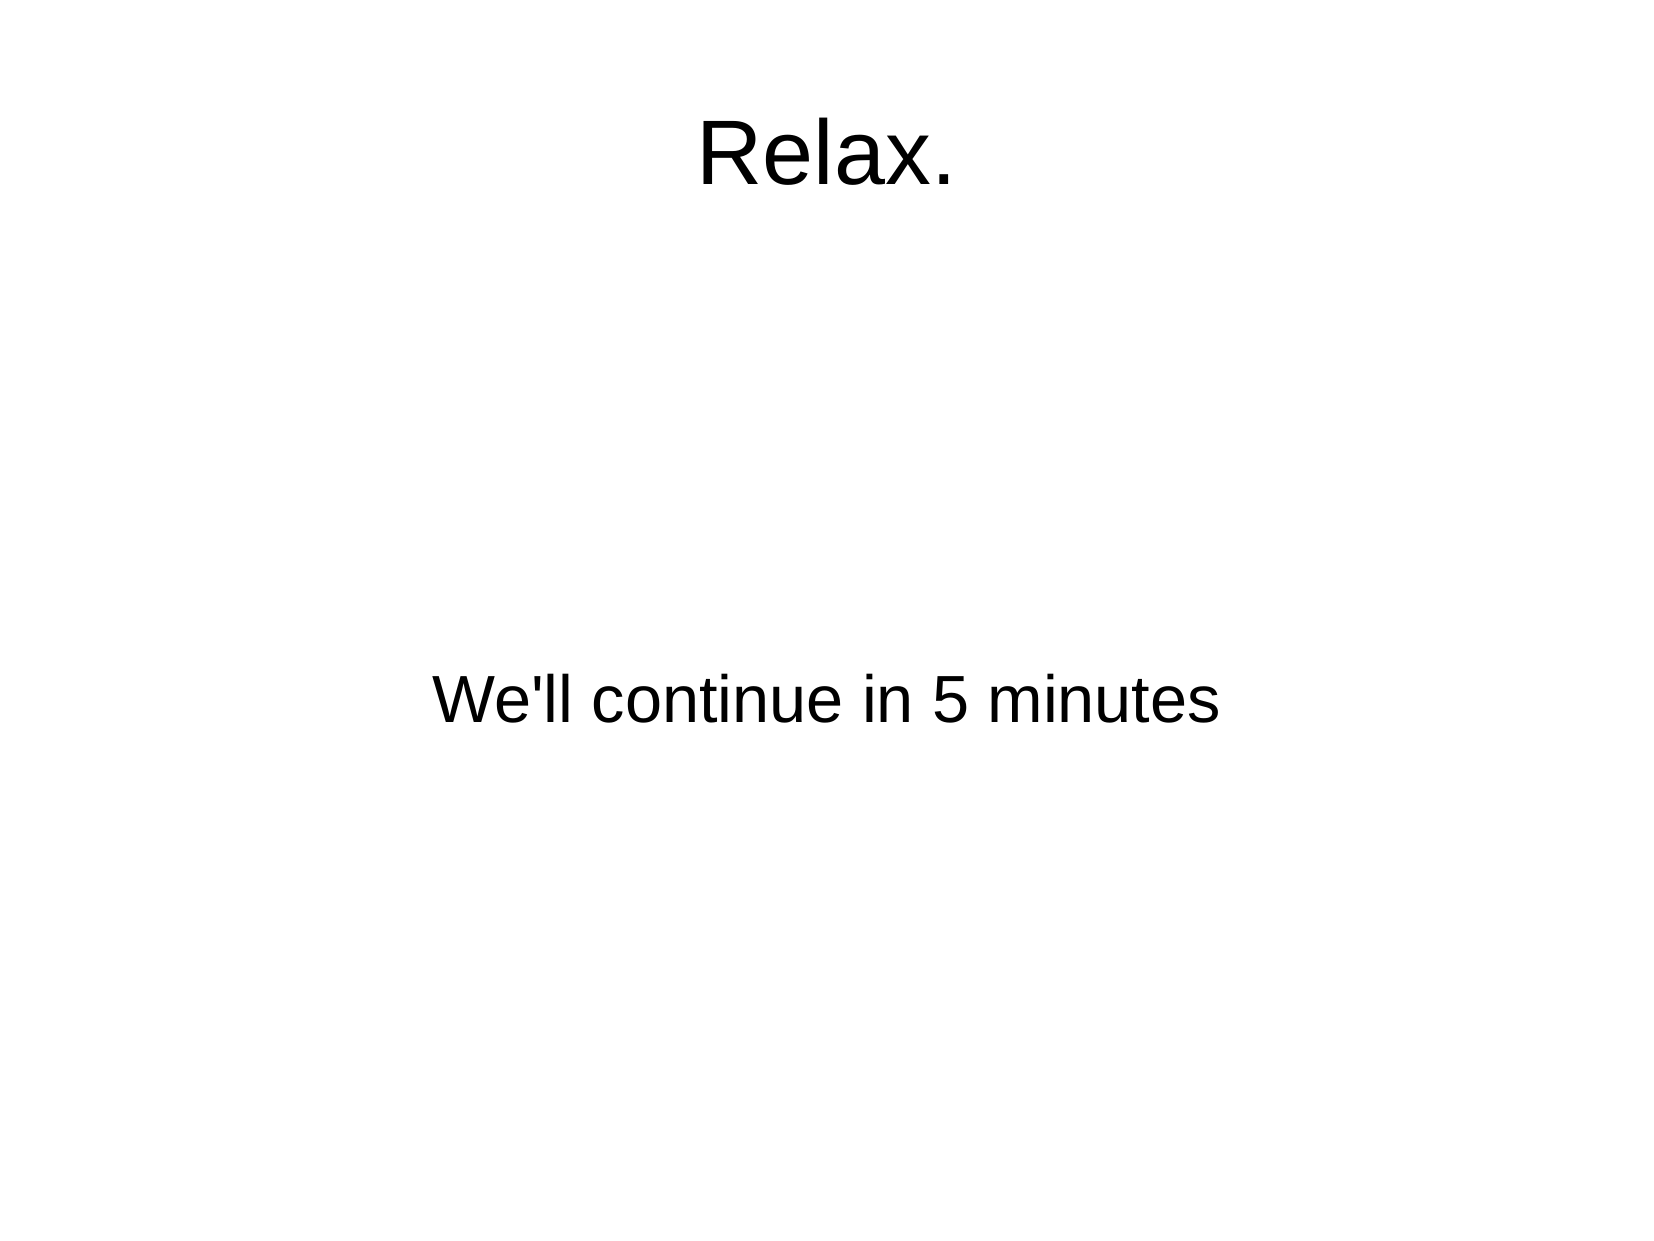

# Relax.
We'll continue in 5 minutes